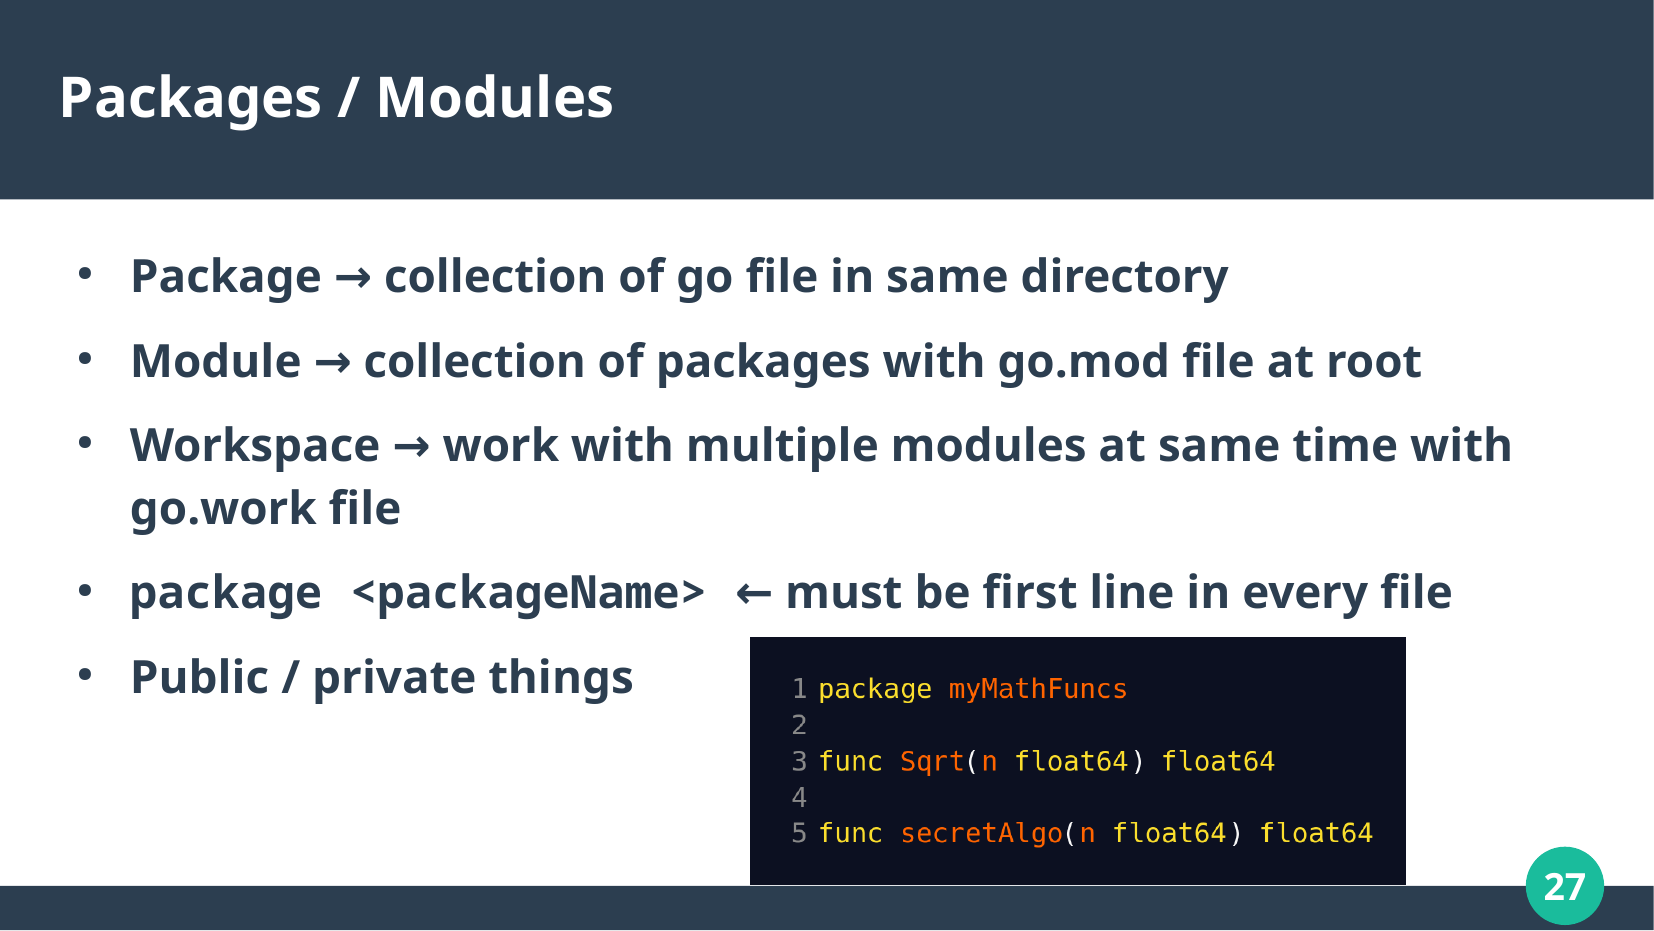

# Packages / Modules
Package → collection of go file in same directory
Module → collection of packages with go.mod file at root
Workspace → work with multiple modules at same time with go.work file
package <packageName> ← must be first line in every file
Public / private things